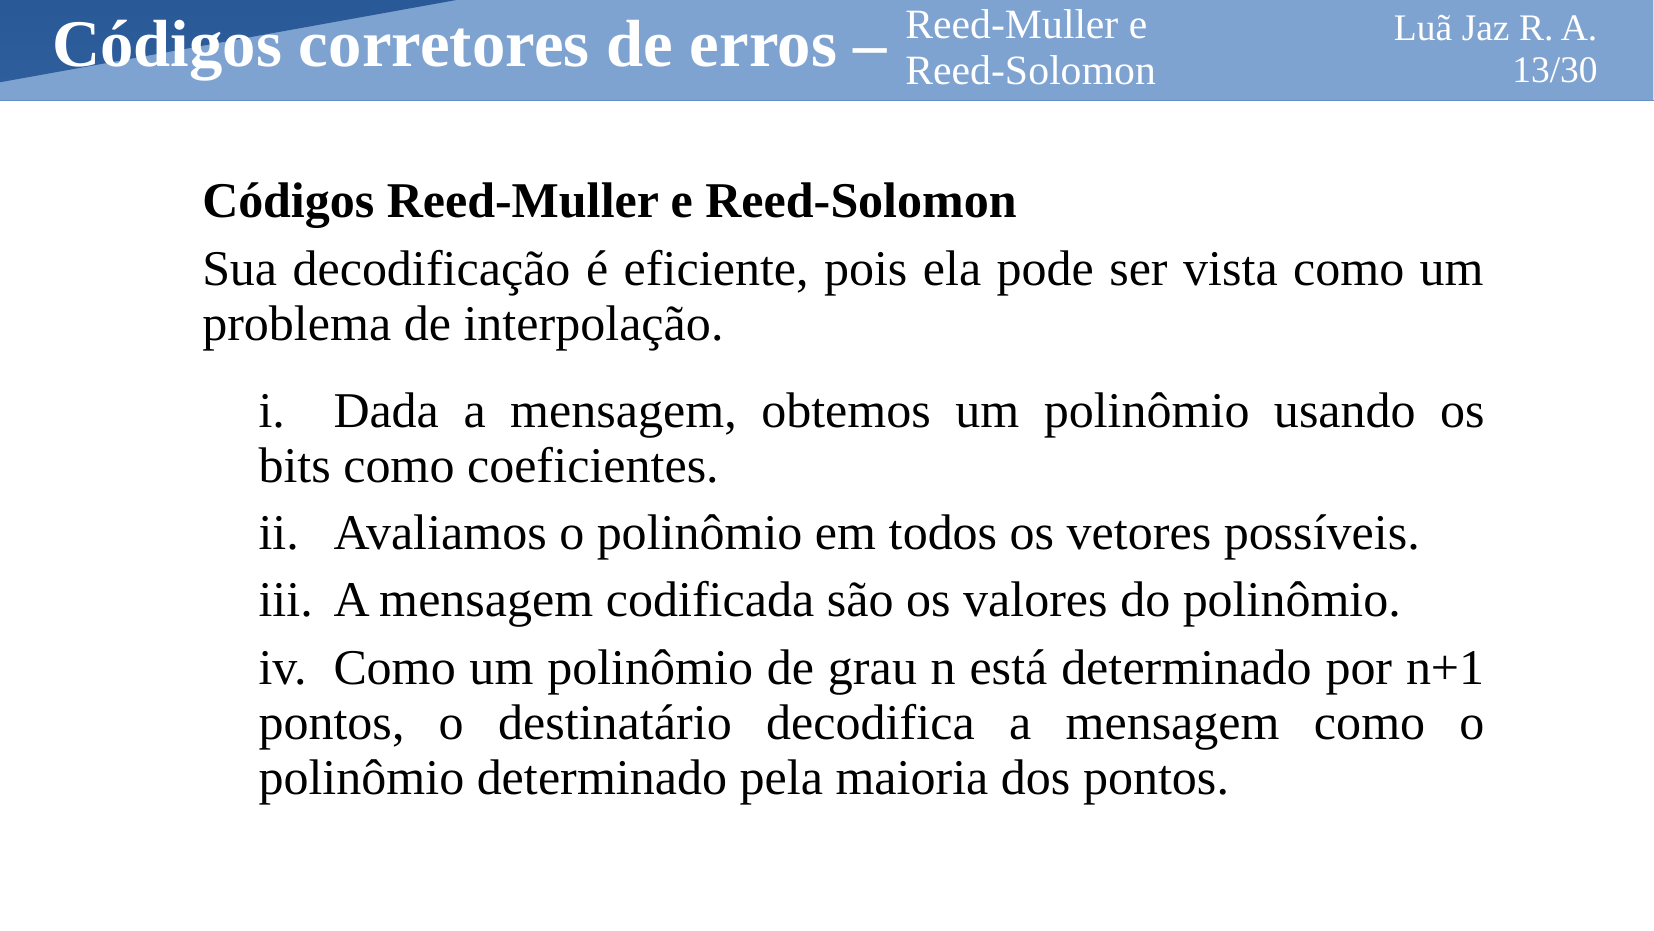

Códigos corretores de erros –
Reed-Muller e
Reed-Solomon
Luã Jaz R. A.
13/30
Códigos Reed-Muller e Reed-Solomon
Sua decodificação é eficiente, pois ela pode ser vista como um problema de interpolação.
i.	Dada a mensagem, obtemos um polinômio usando os bits como coeficientes.
ii.	Avaliamos o polinômio em todos os vetores possíveis.
iii.	A mensagem codificada são os valores do polinômio.
iv.	Como um polinômio de grau n está determinado por n+1 pontos, o destinatário decodifica a mensagem como o polinômio determinado pela maioria dos pontos.